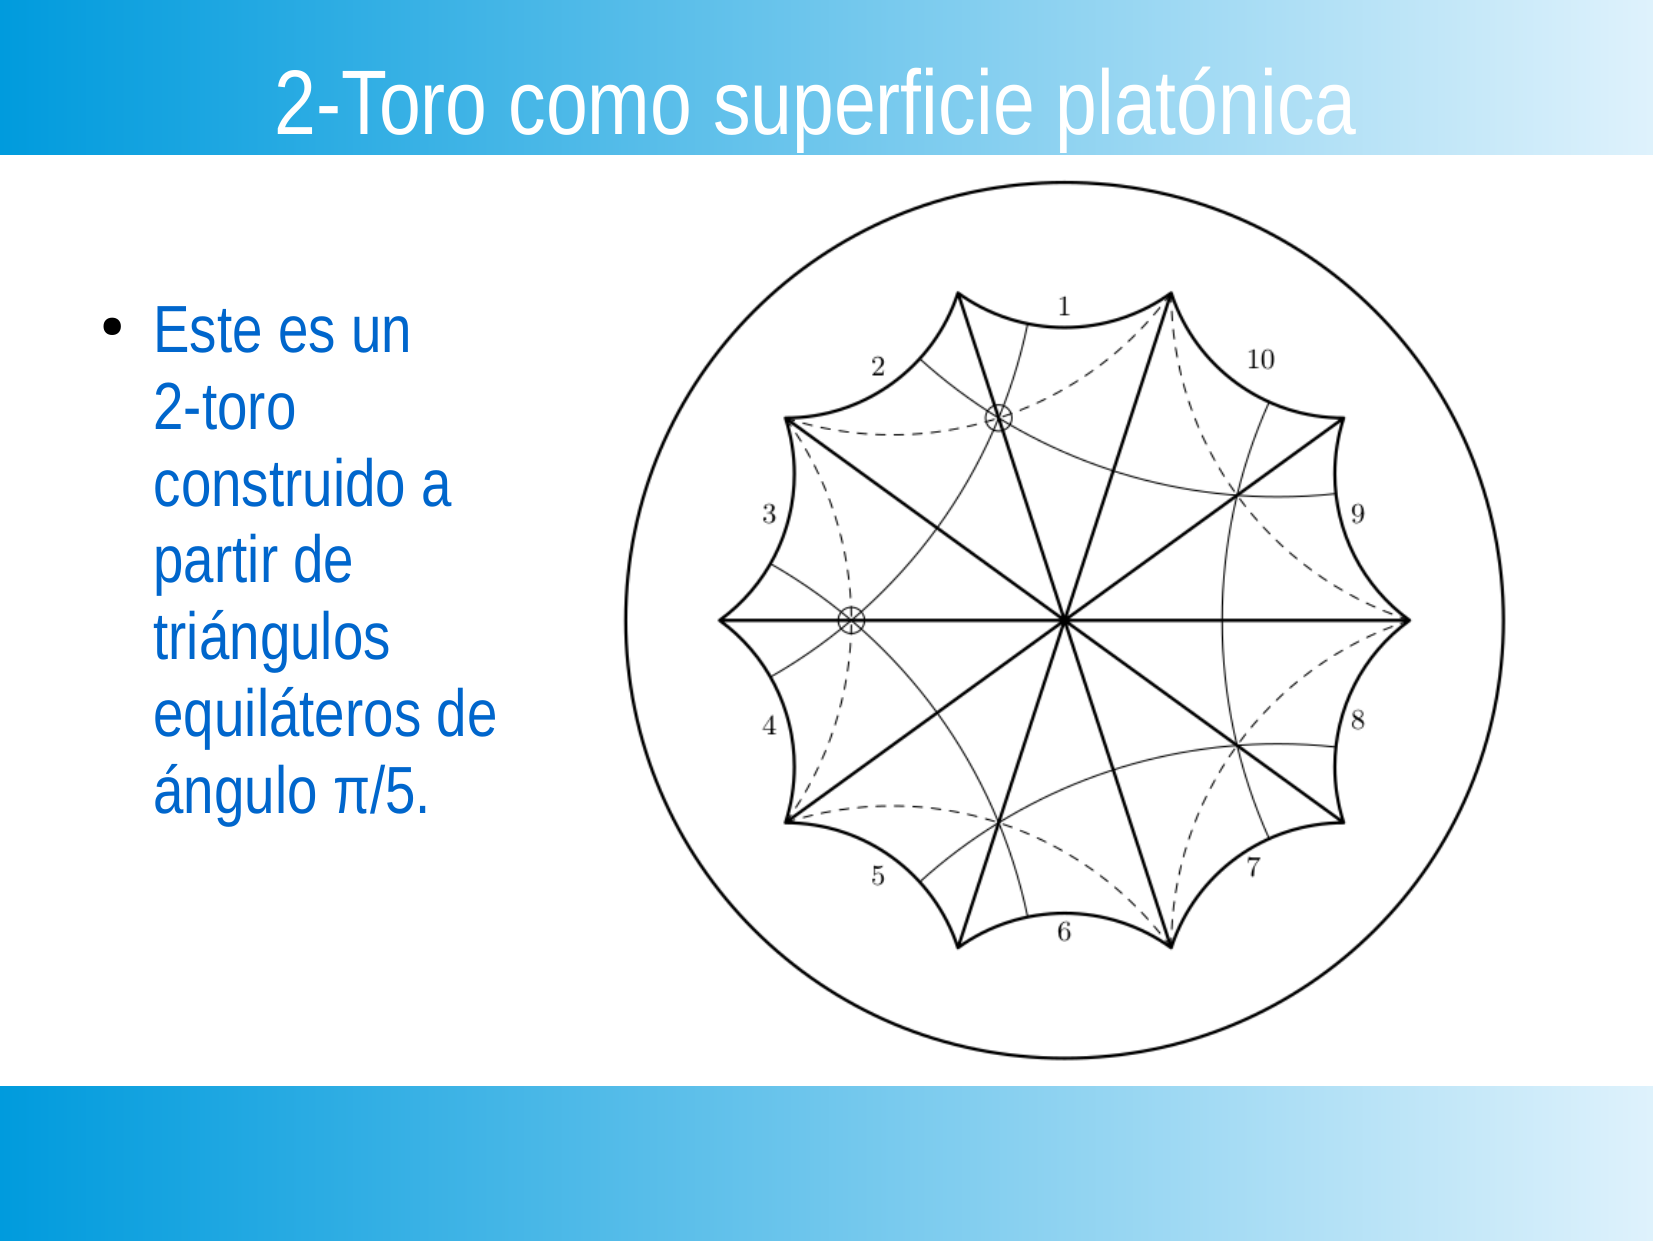

# 2-Toro como superficie platónica
Este es un 2-toro construido a partir de triángulos equiláteros de ángulo π/5.